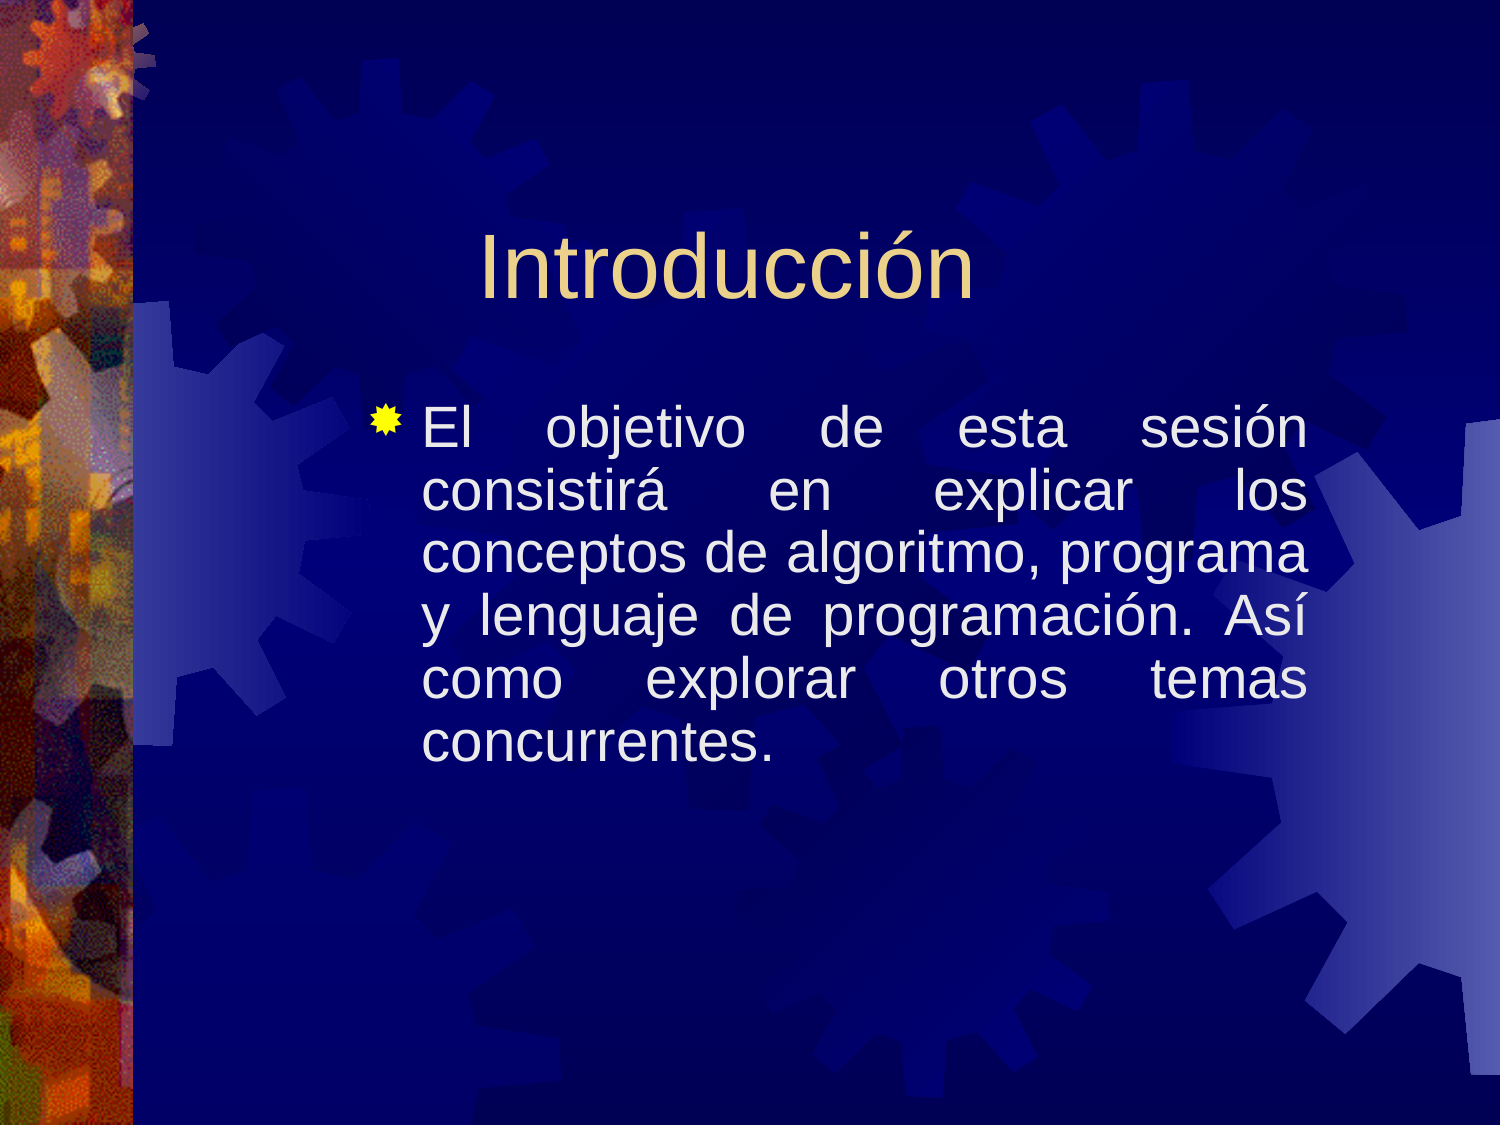

# Introducción
El objetivo de esta sesión consistirá en explicar los conceptos de algoritmo, programa y lenguaje de programación. Así como explorar otros temas concurrentes.